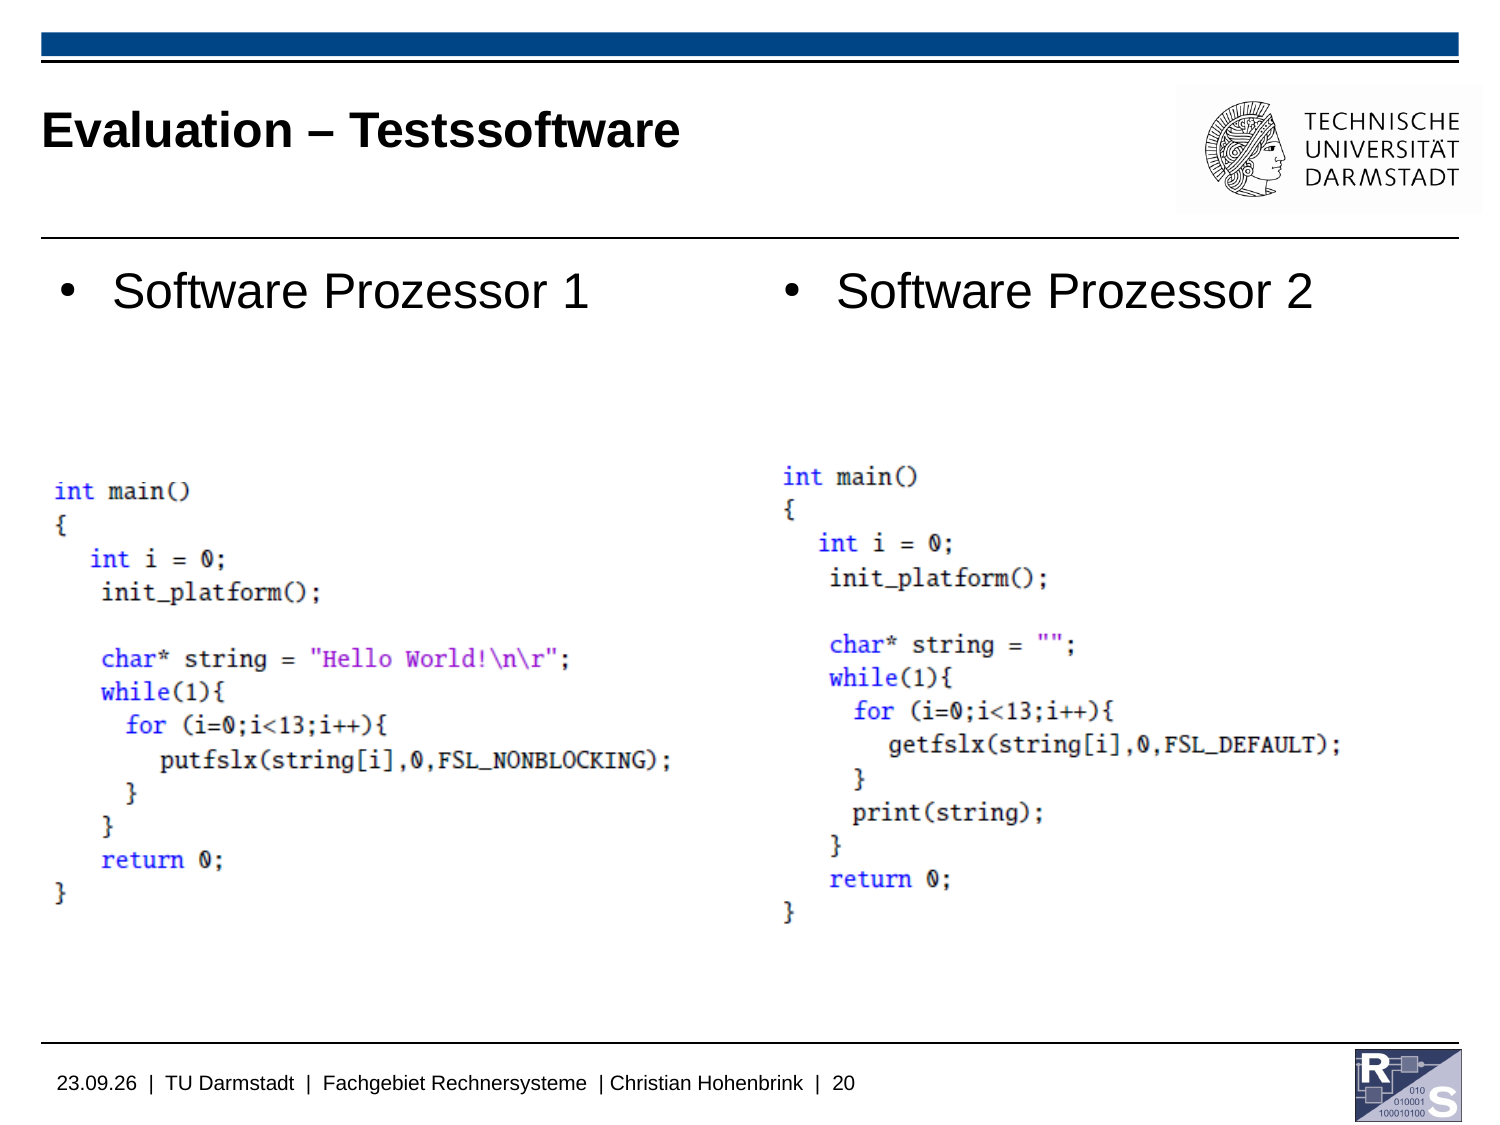

# Evaluation – Testssoftware
Software Prozessor 1
Software Prozessor 2